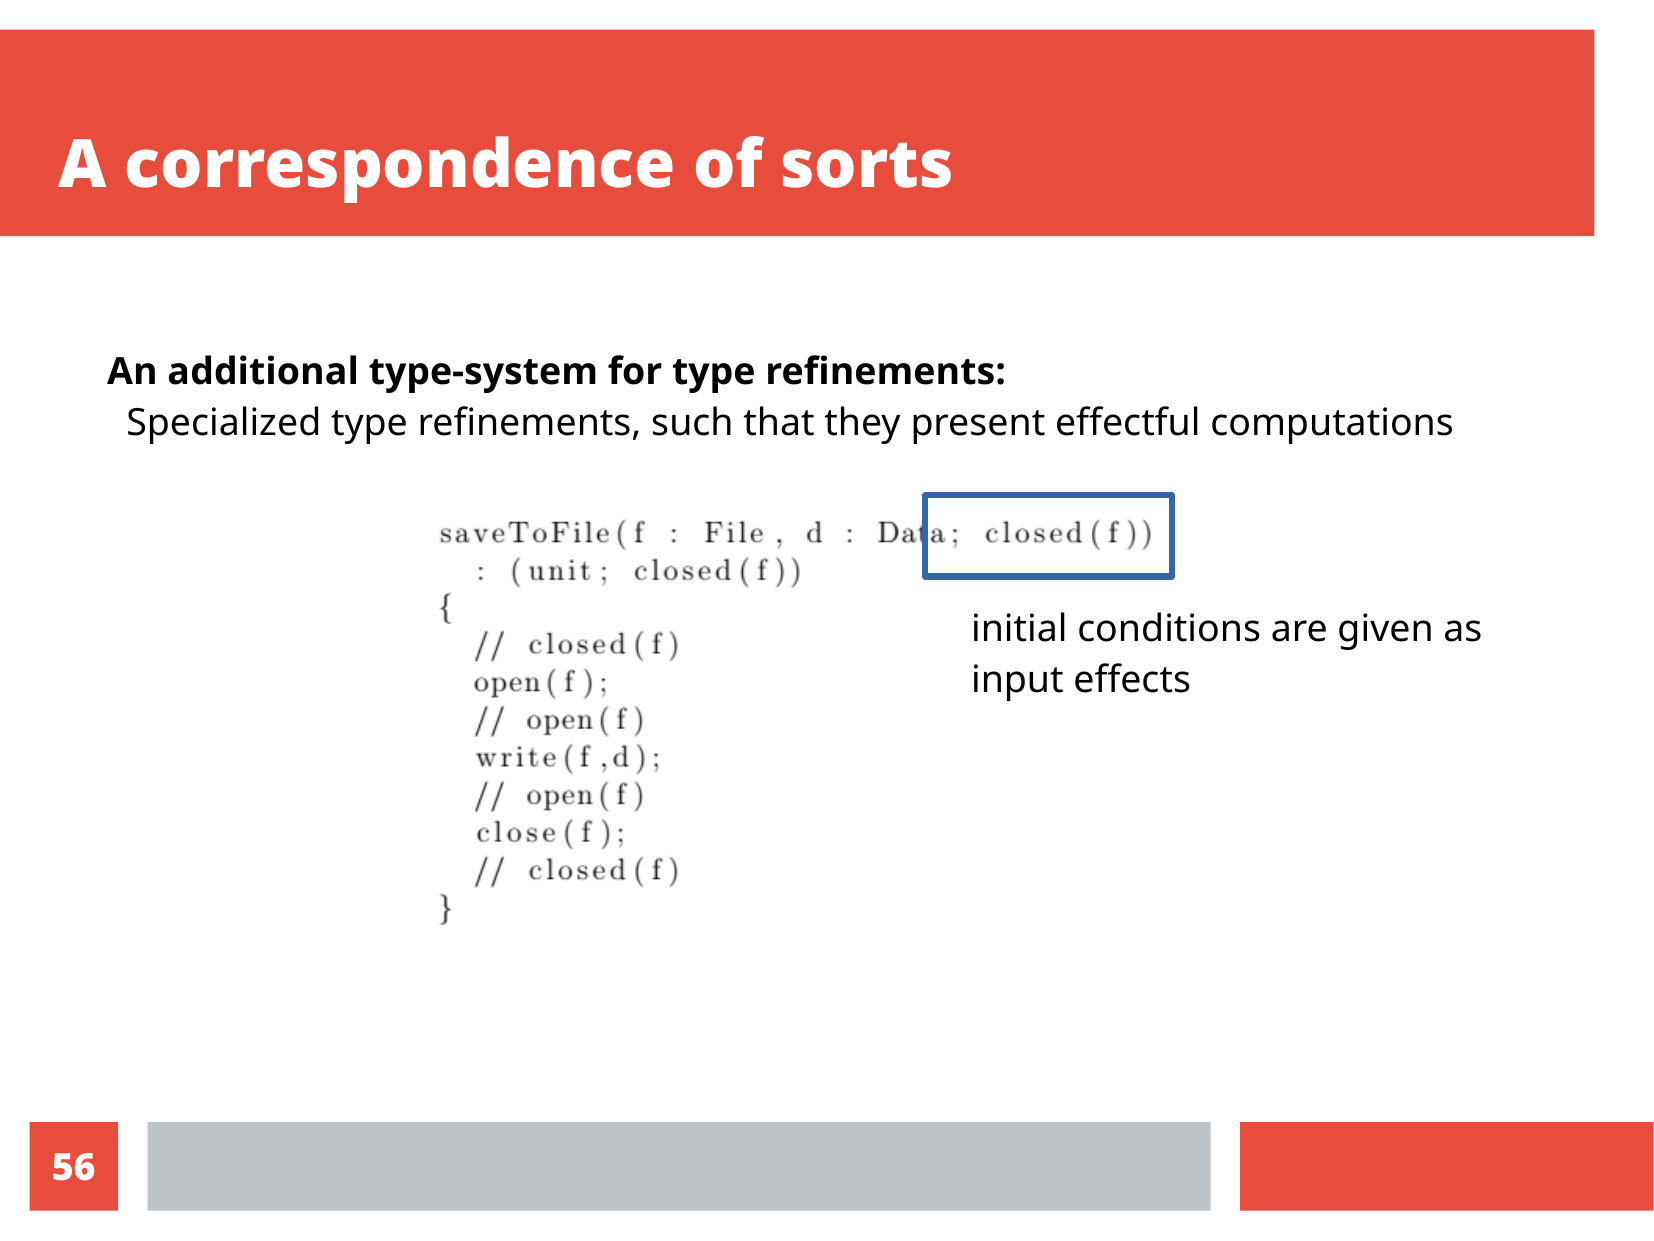

# A correspondence of sorts
An additional type-system for type refinements:
 Specialized type refinements, such that they present effectful computations
initial conditions are given as
input effects
56